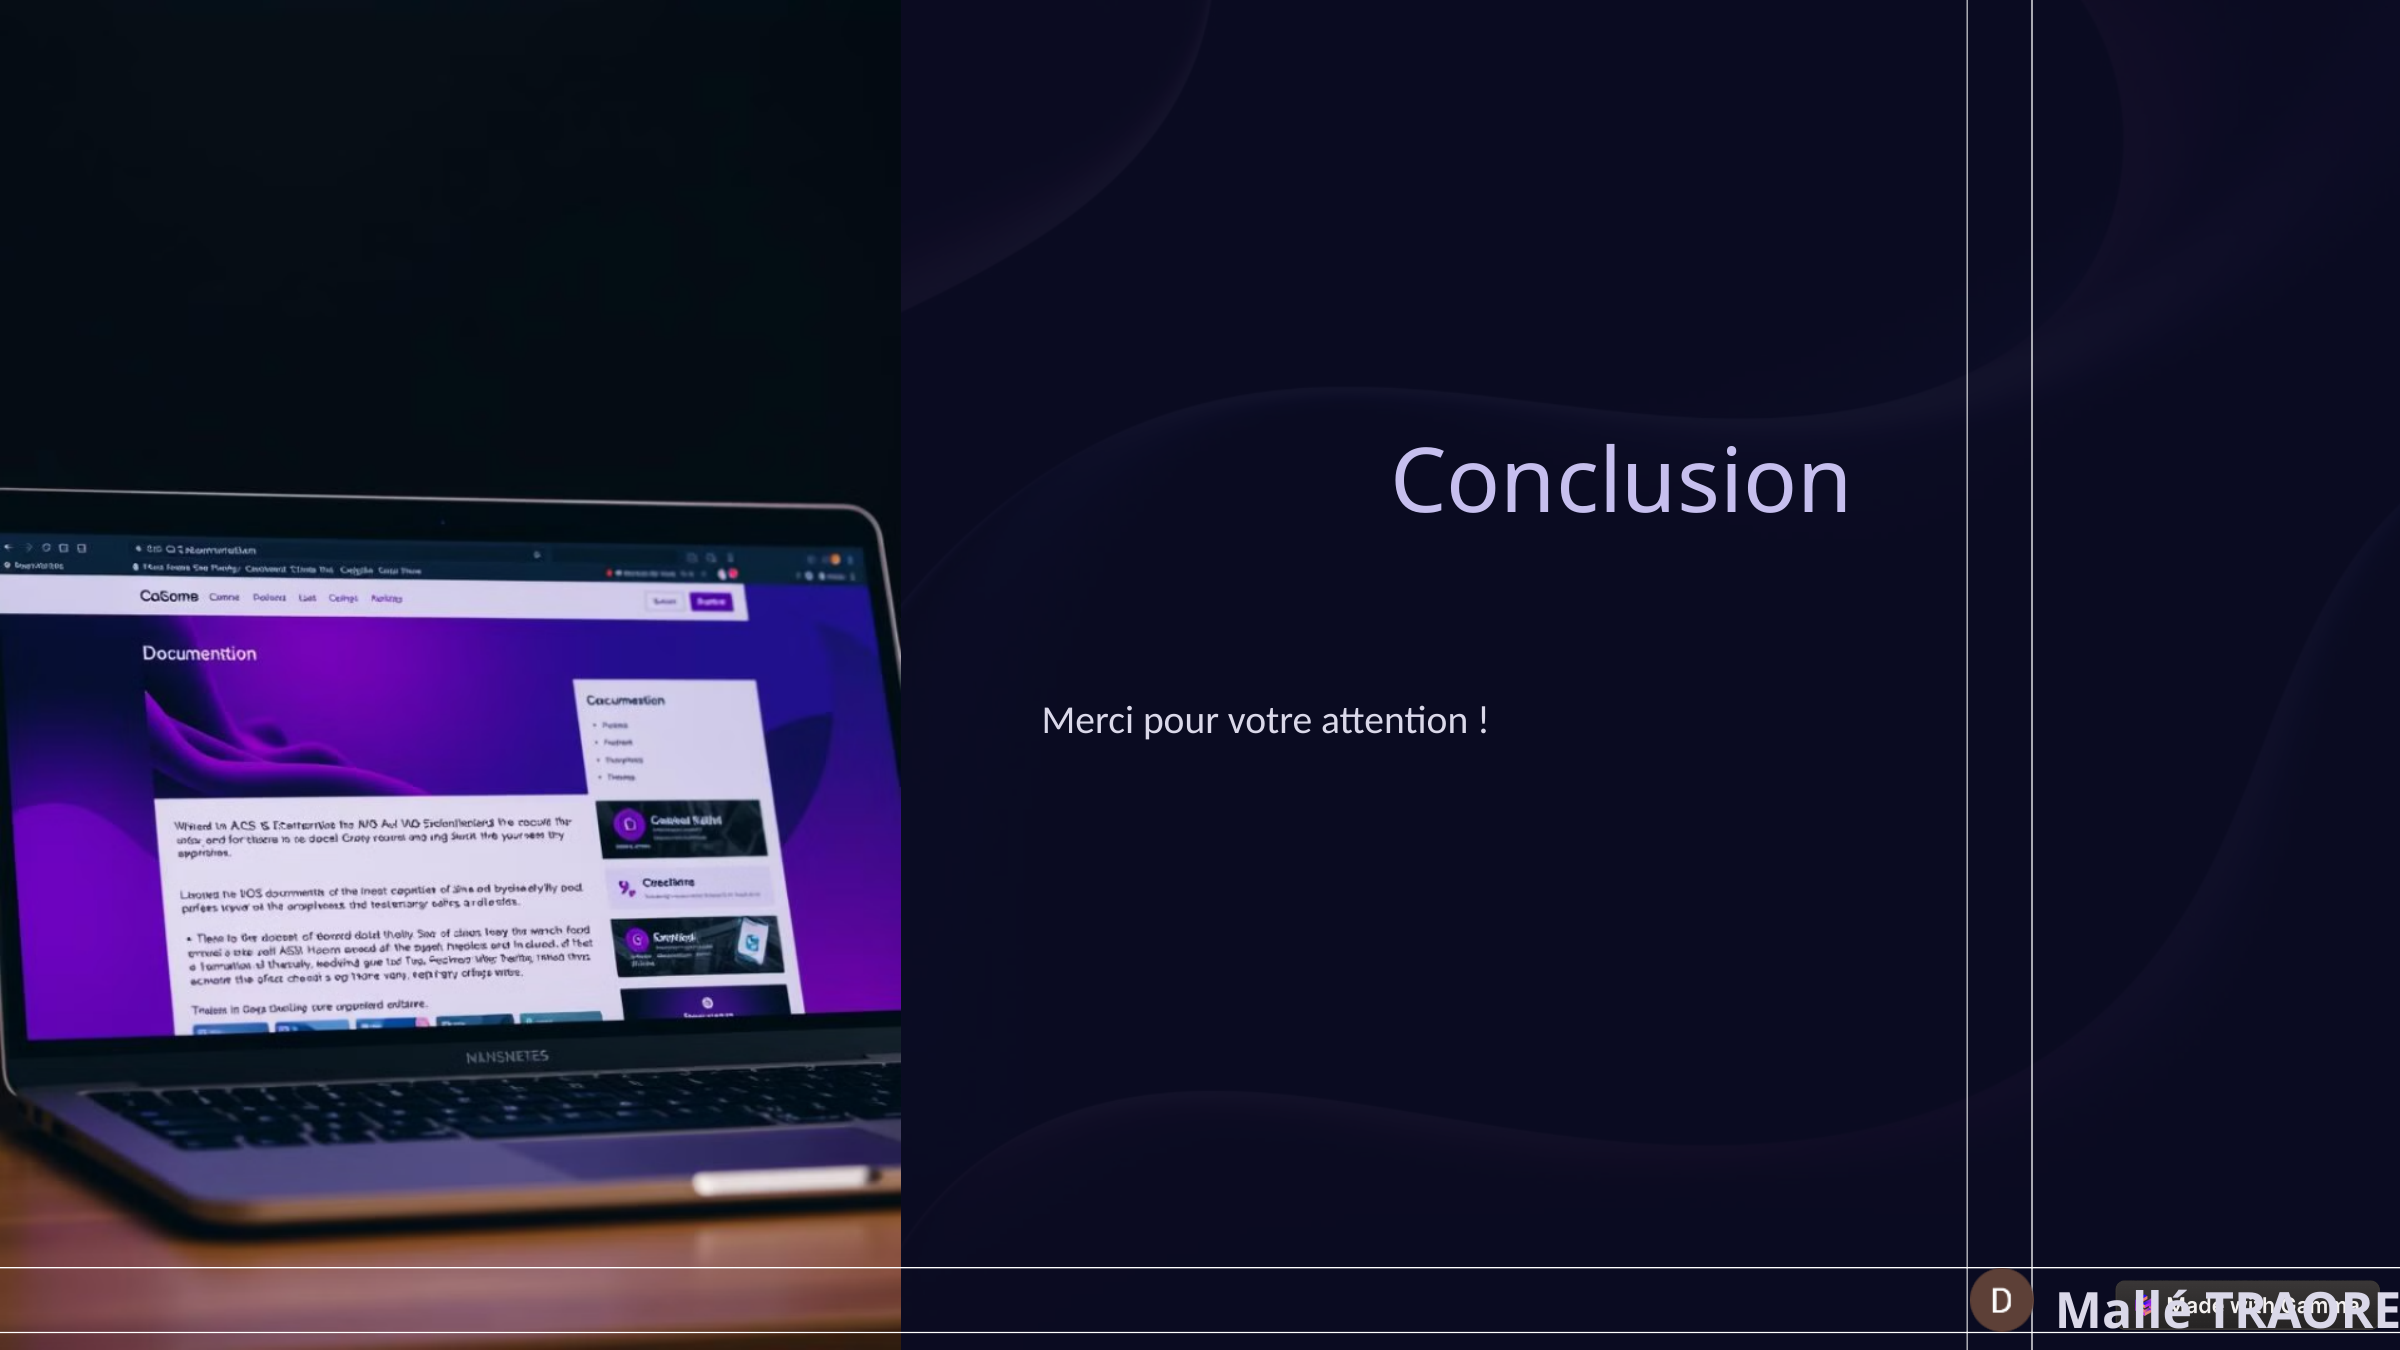

Conclusion
Merci pour votre attention !
Mallé TRAORE